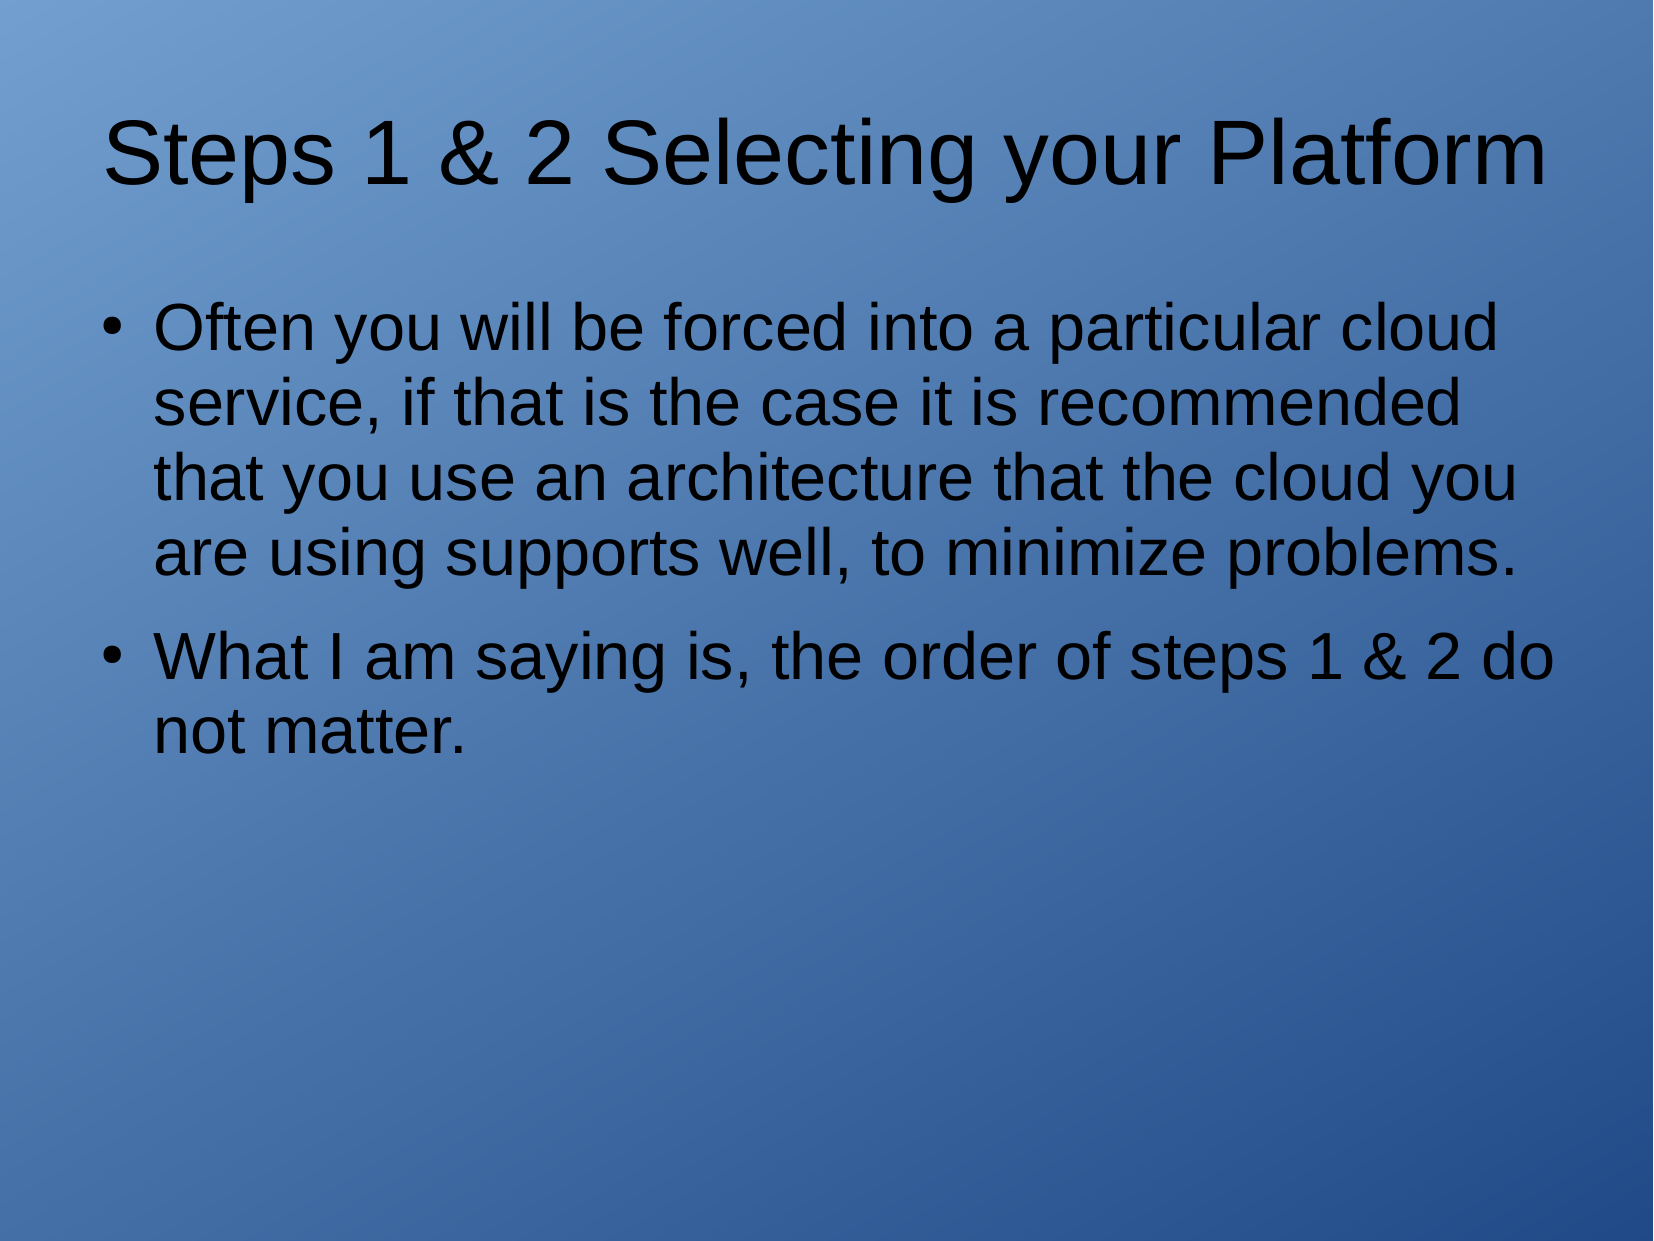

# Steps 1 & 2 Selecting your Platform
Often you will be forced into a particular cloud service, if that is the case it is recommended that you use an architecture that the cloud you are using supports well, to minimize problems.
What I am saying is, the order of steps 1 & 2 do not matter.